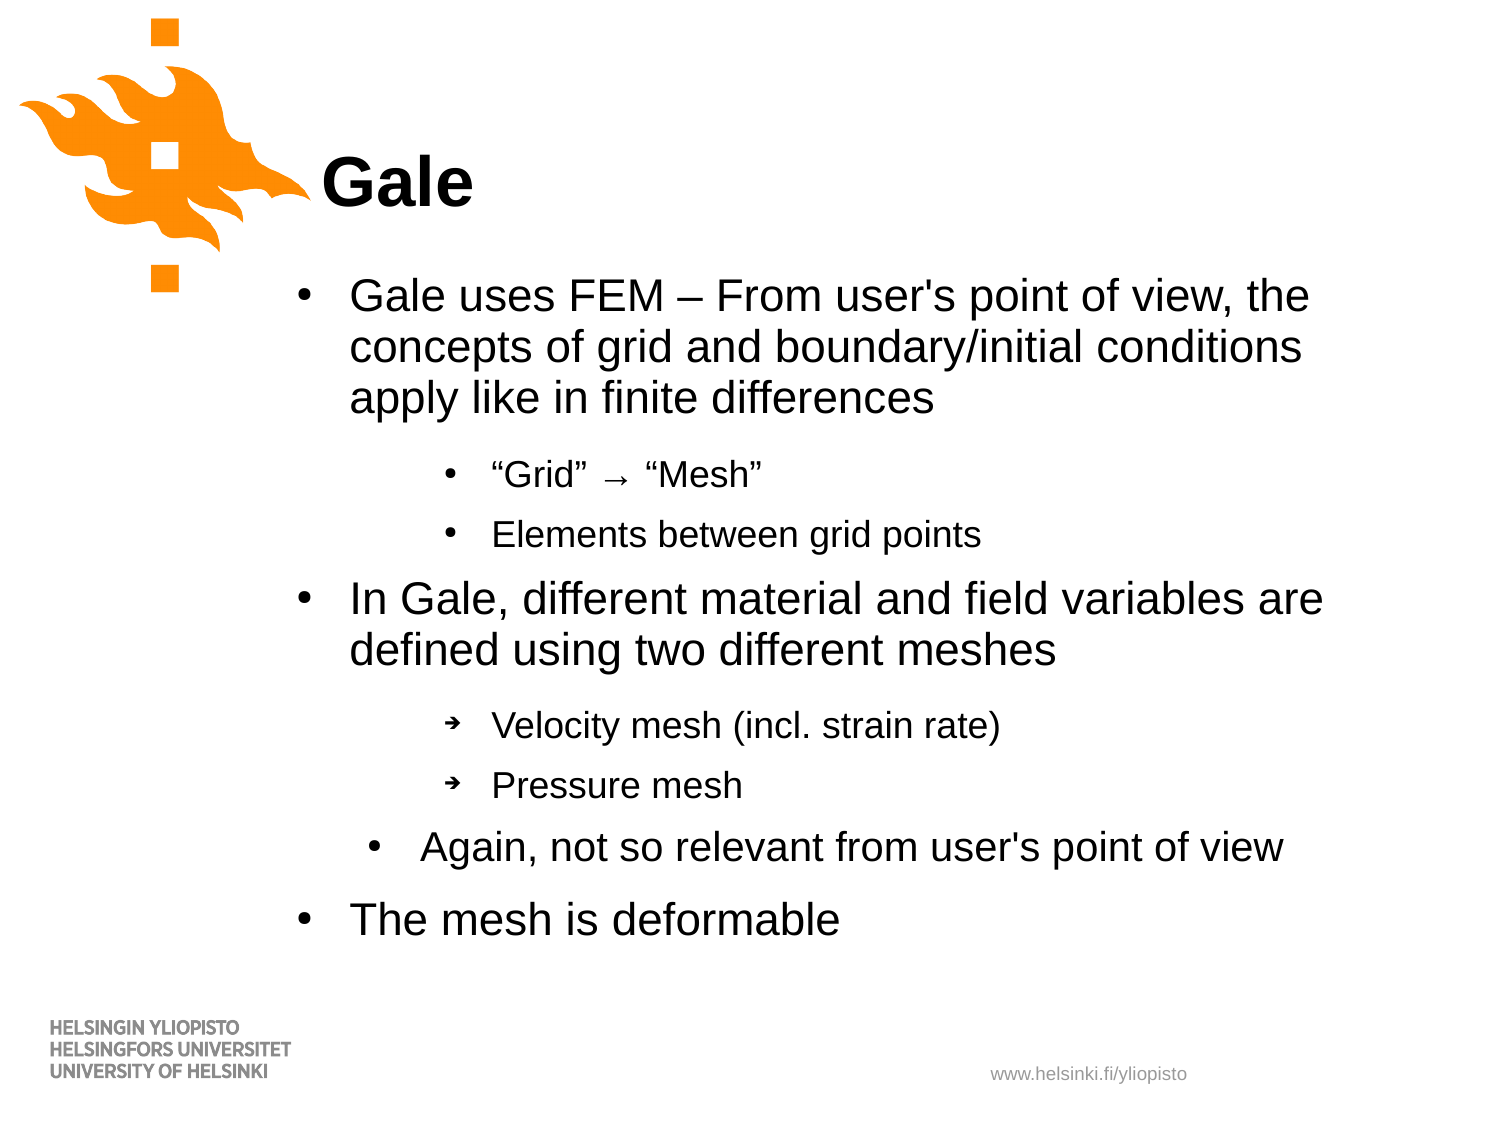

# Gale
Gale uses FEM – From user's point of view, the concepts of grid and boundary/initial conditions apply like in finite differences
“Grid” → “Mesh”
Elements between grid points
In Gale, different material and field variables are defined using two different meshes
Velocity mesh (incl. strain rate)
Pressure mesh
Again, not so relevant from user's point of view
The mesh is deformable